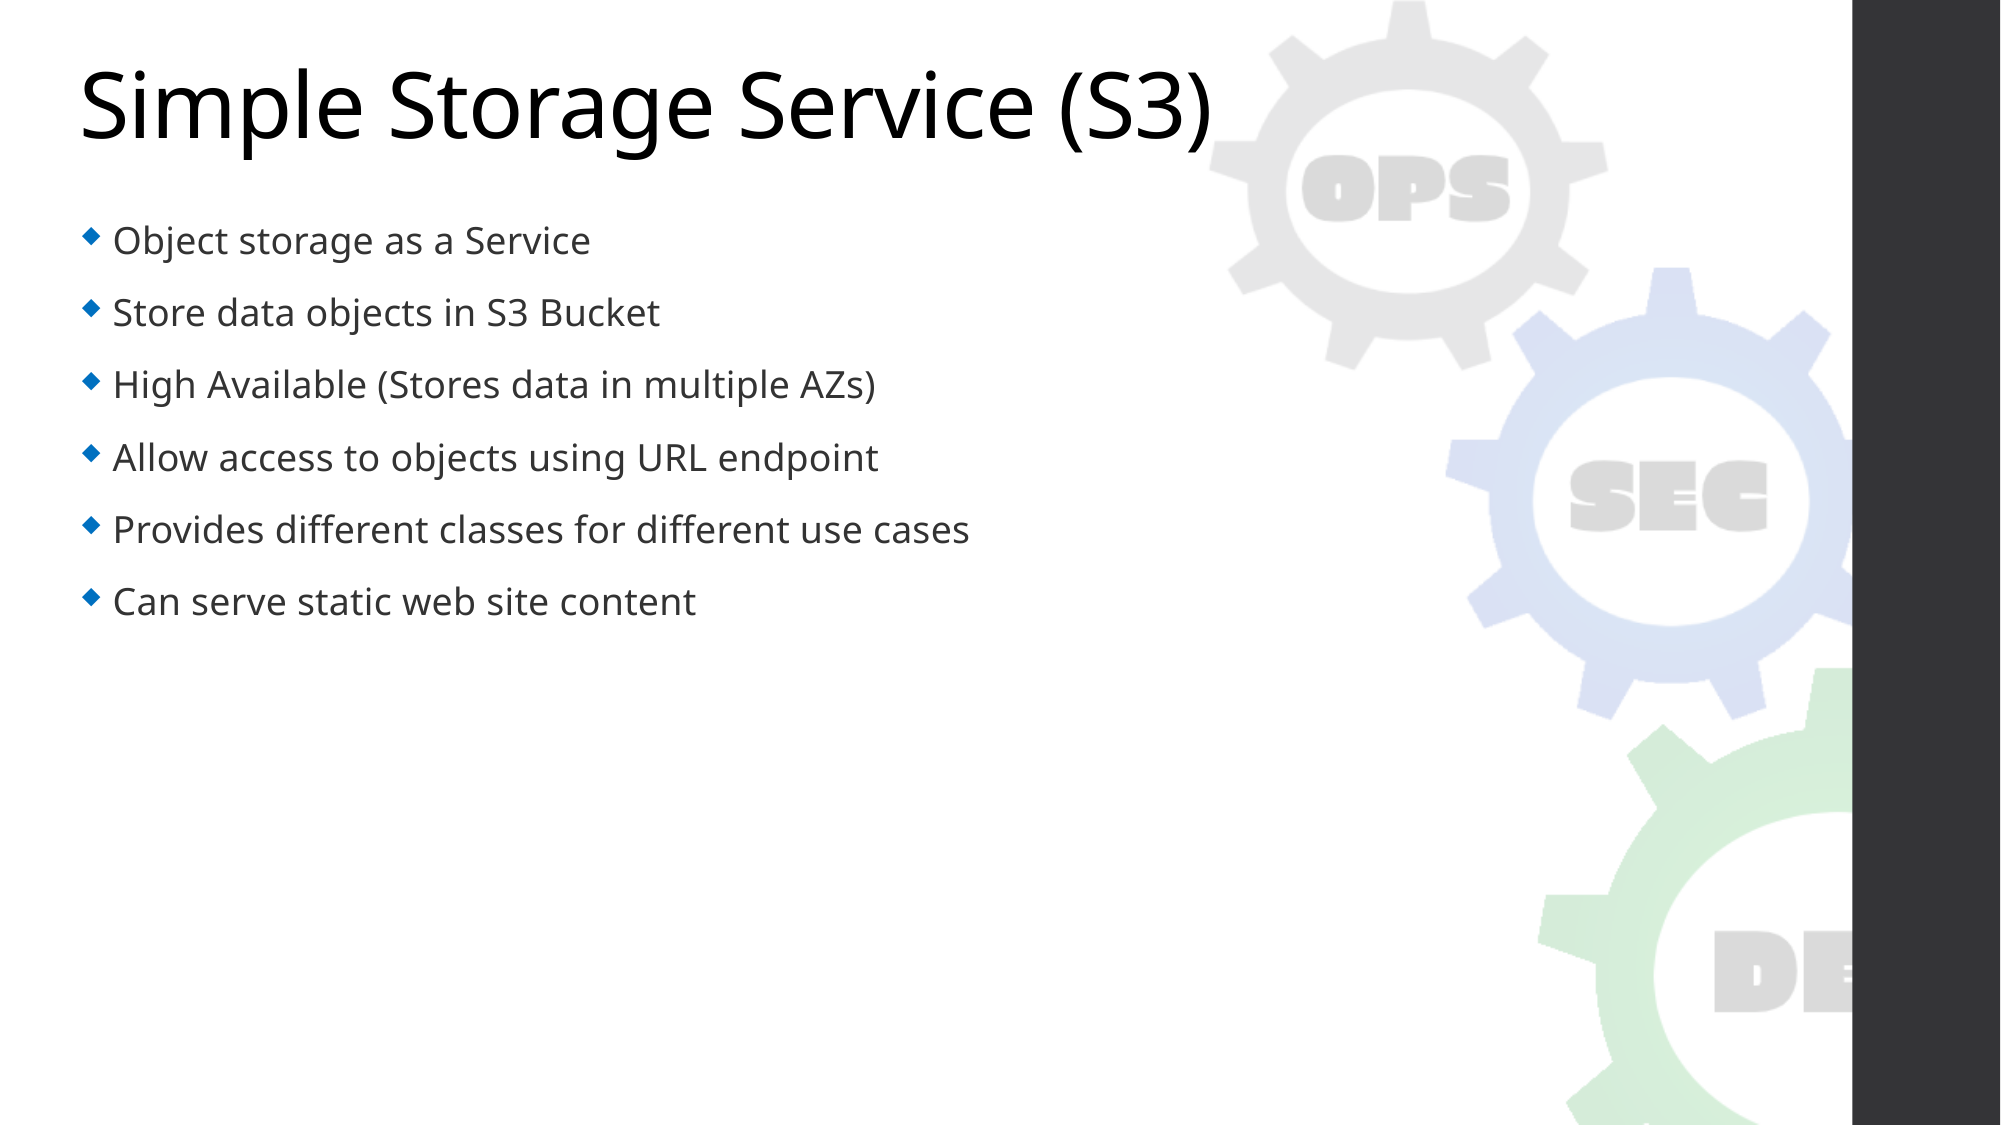

# Simple Storage Service (S3)
Object storage as a Service
Store data objects in S3 Bucket
High Available (Stores data in multiple AZs)
Allow access to objects using URL endpoint
Provides different classes for different use cases
Can serve static web site content